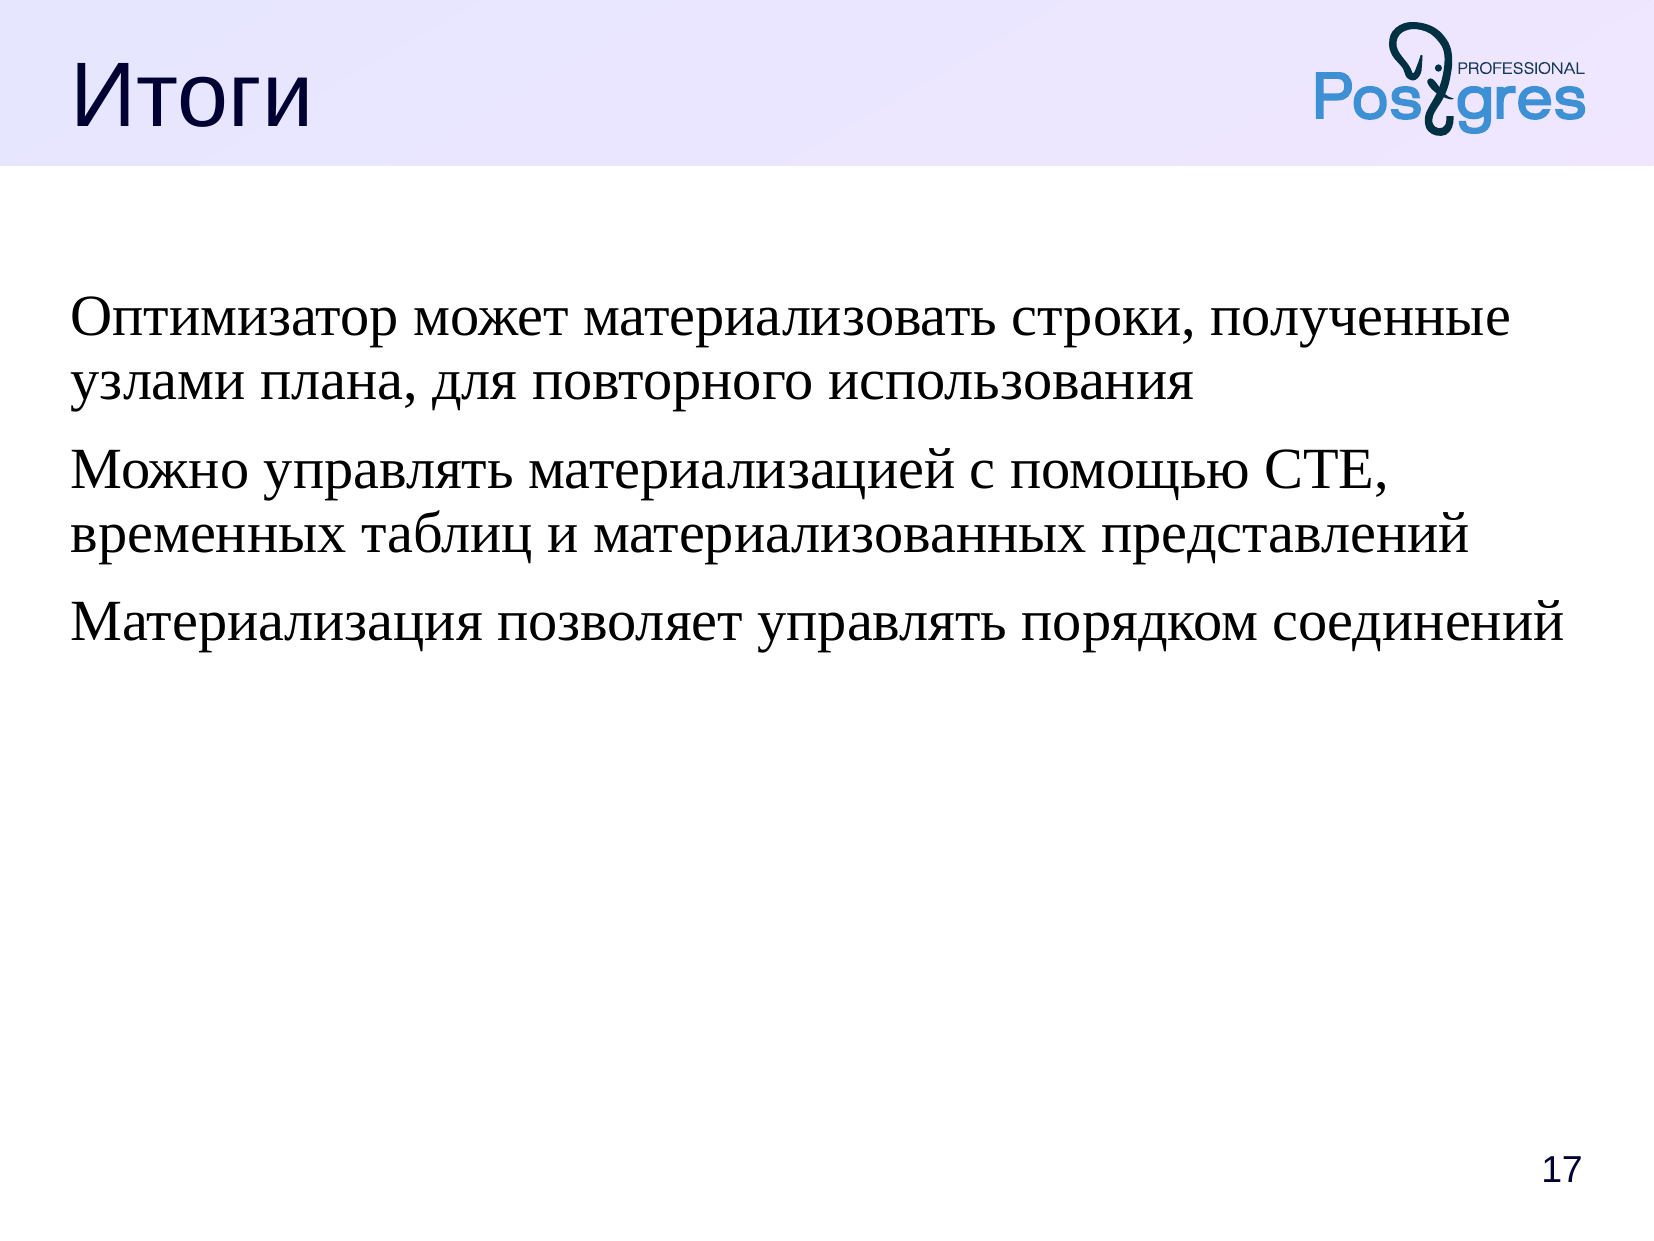

# Итоги
Оптимизатор может материализовать строки, полученные узлами плана, для повторного использования
Можно управлять материализацией с помощью CTE, временных таблиц и материализованных представлений
Материализация позволяет управлять порядком соединений